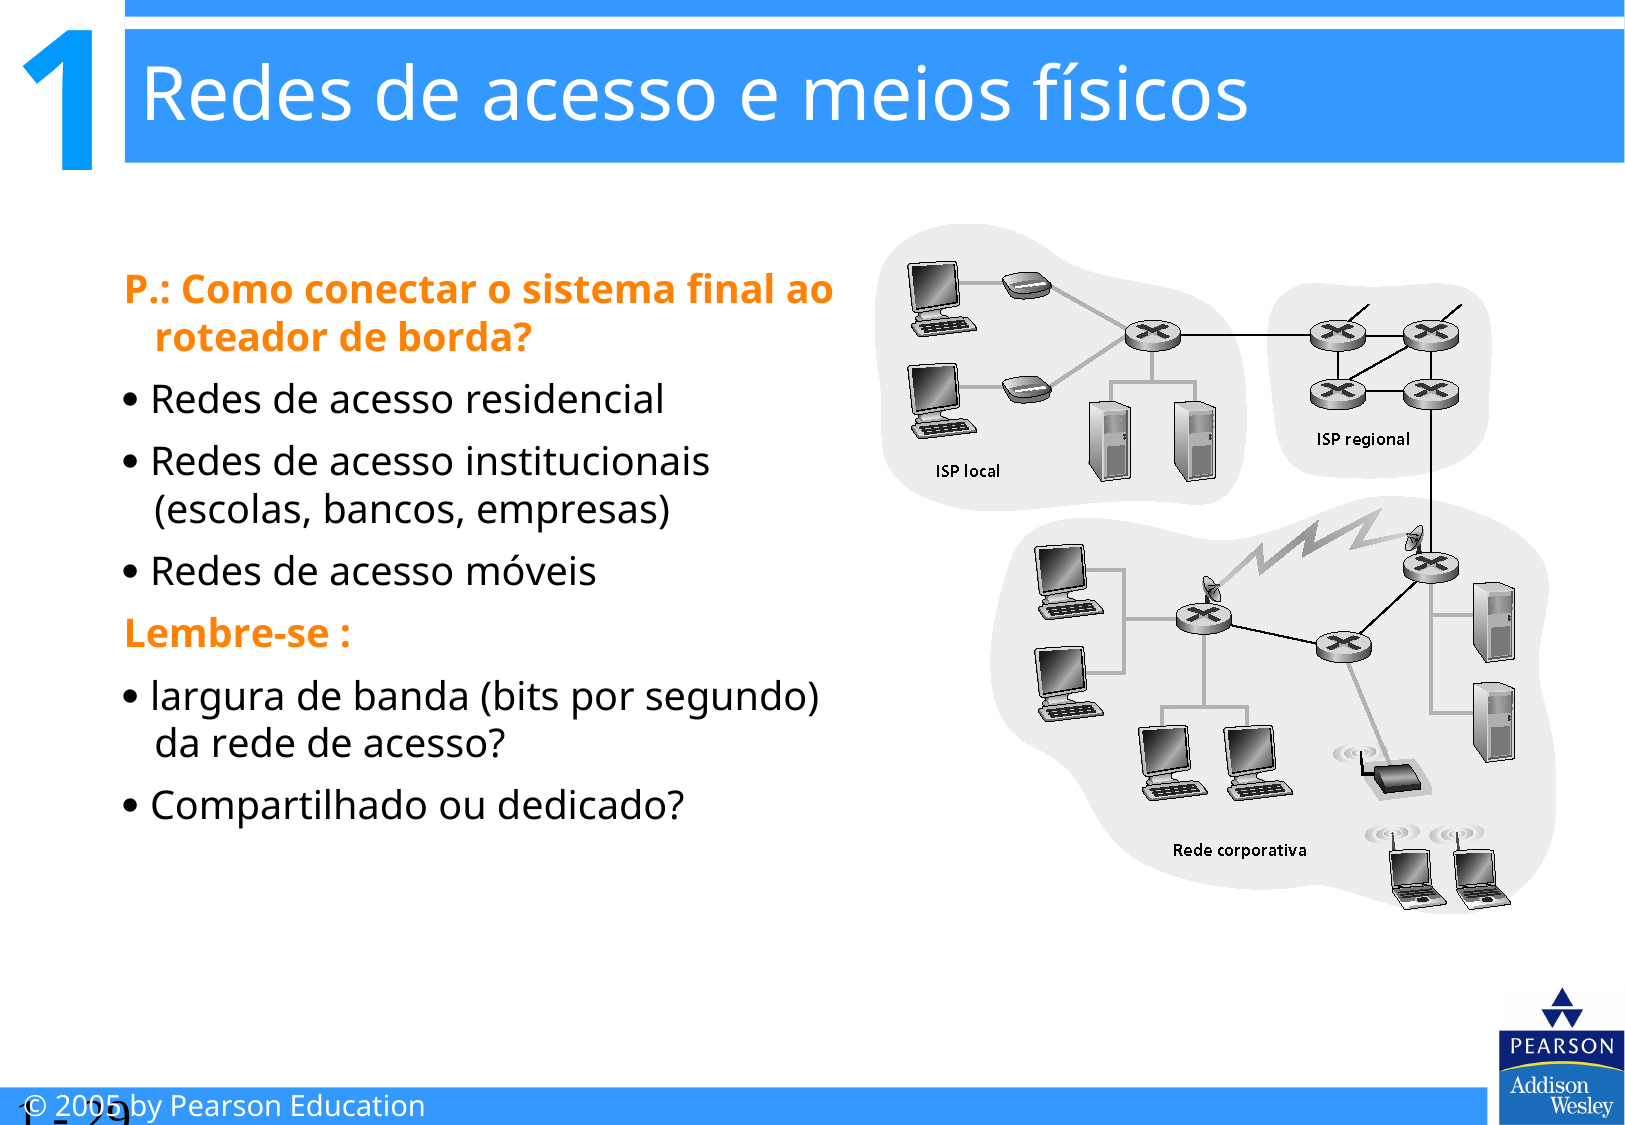

Redes de acesso e meios físicos
# P.: Como conectar o sistema final ao roteador de borda?
 Redes de acesso residencial
 Redes de acesso institucionais (escolas, bancos, empresas)
 Redes de acesso móveis
Lembre-se :
 largura de banda (bits por segundo) da rede de acesso?
 Compartilhado ou dedicado?
29